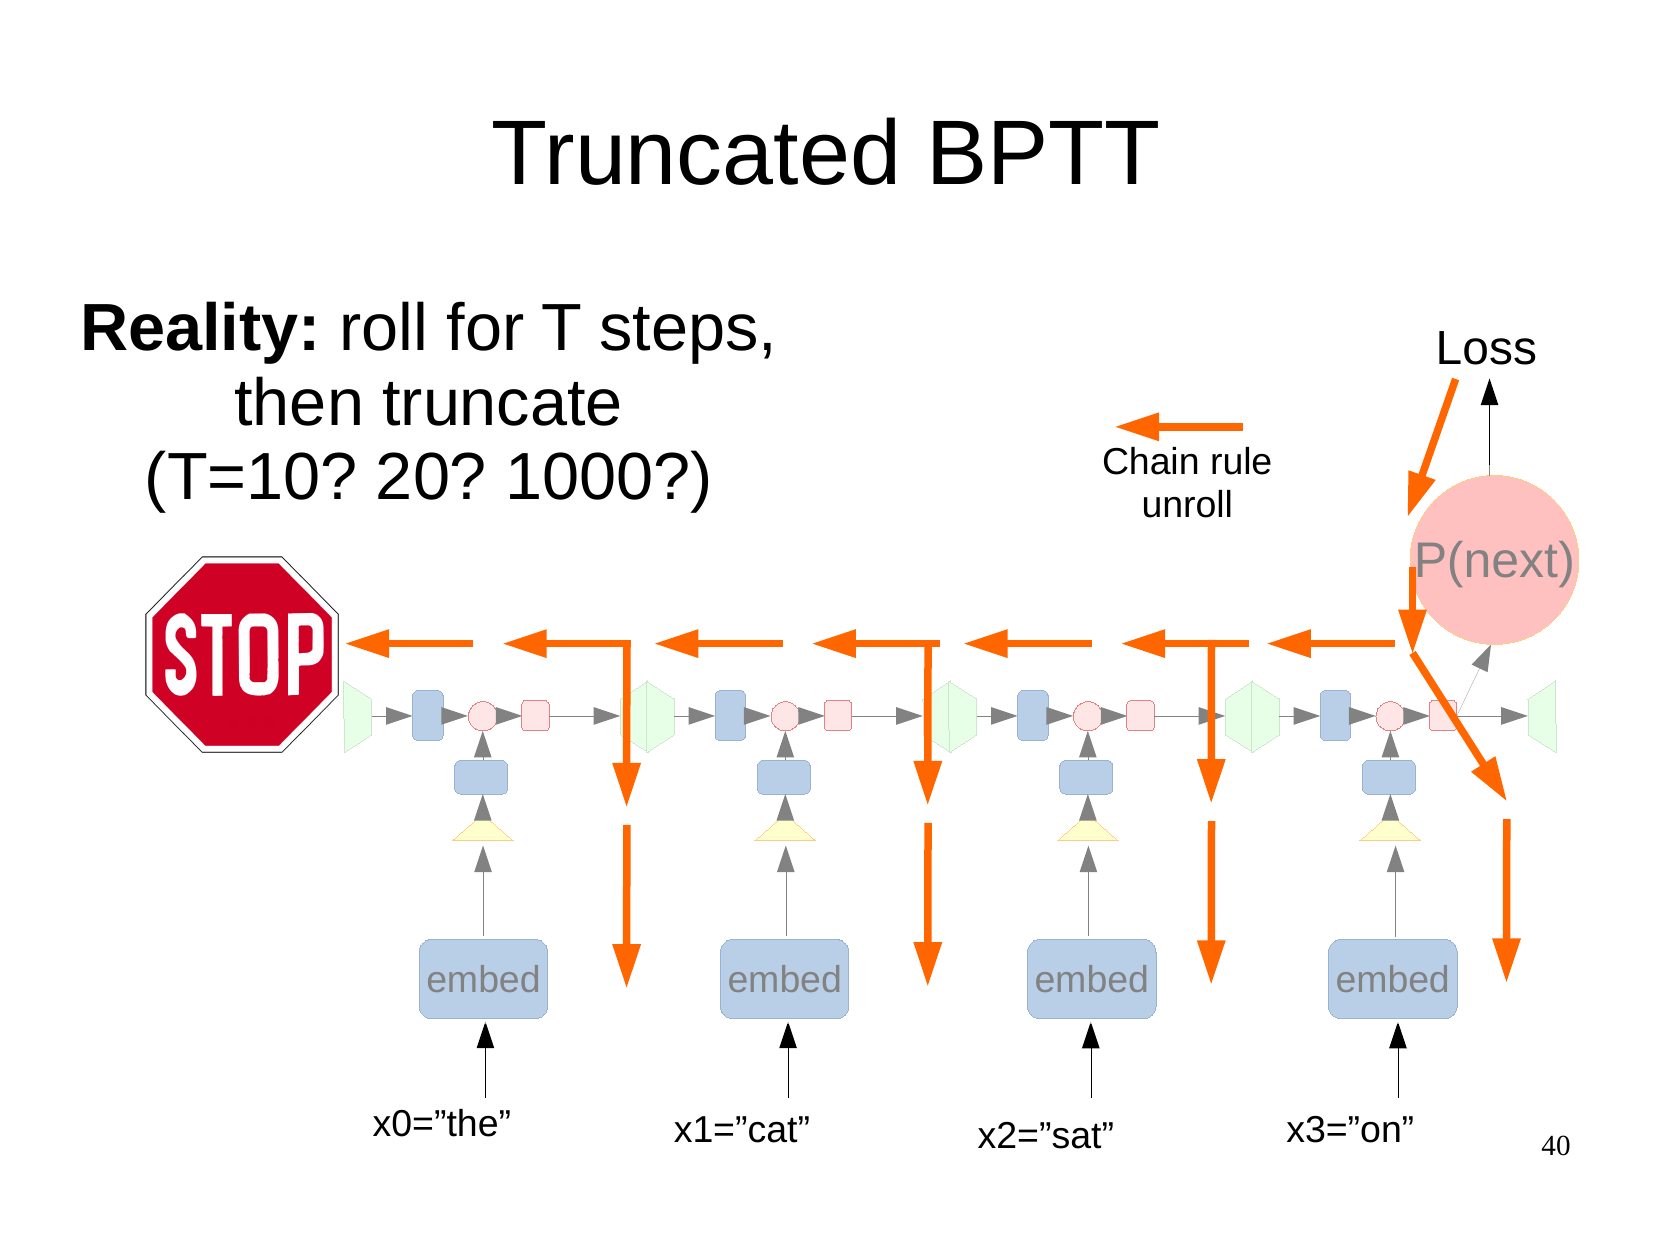

# Truncated BPTT
Reality: roll for T steps, then truncate
(T=10? 20? 1000?)
Loss
Chain rule
unroll
P(next)
...
embed
embed
embed
embed
x0=”the”
x1=”cat”
x3=”on”
x2=”sat”
40